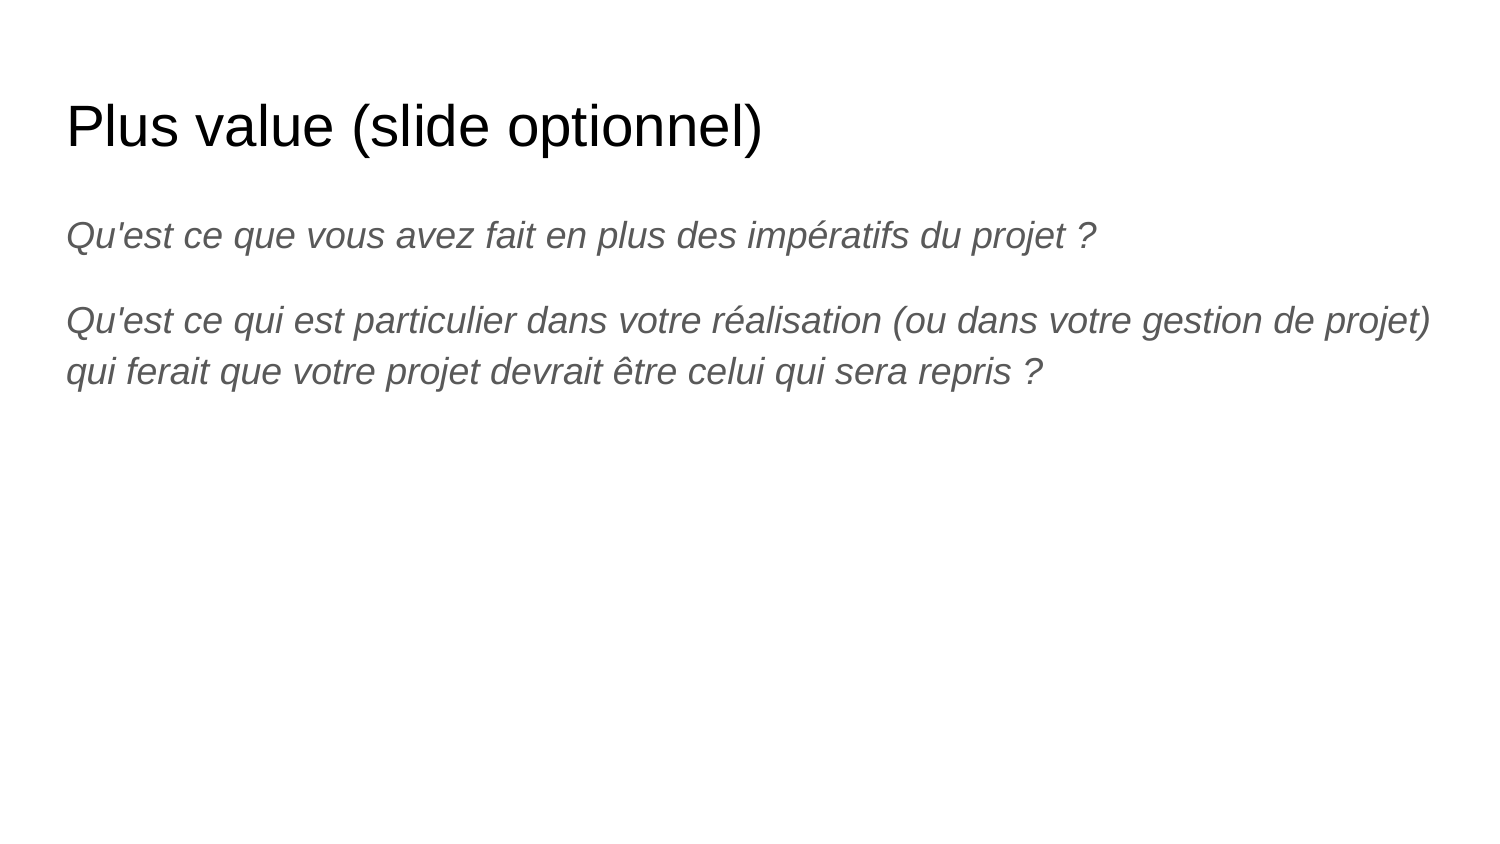

# Plus value (slide optionnel)
Qu'est ce que vous avez fait en plus des impératifs du projet ?
Qu'est ce qui est particulier dans votre réalisation (ou dans votre gestion de projet) qui ferait que votre projet devrait être celui qui sera repris ?